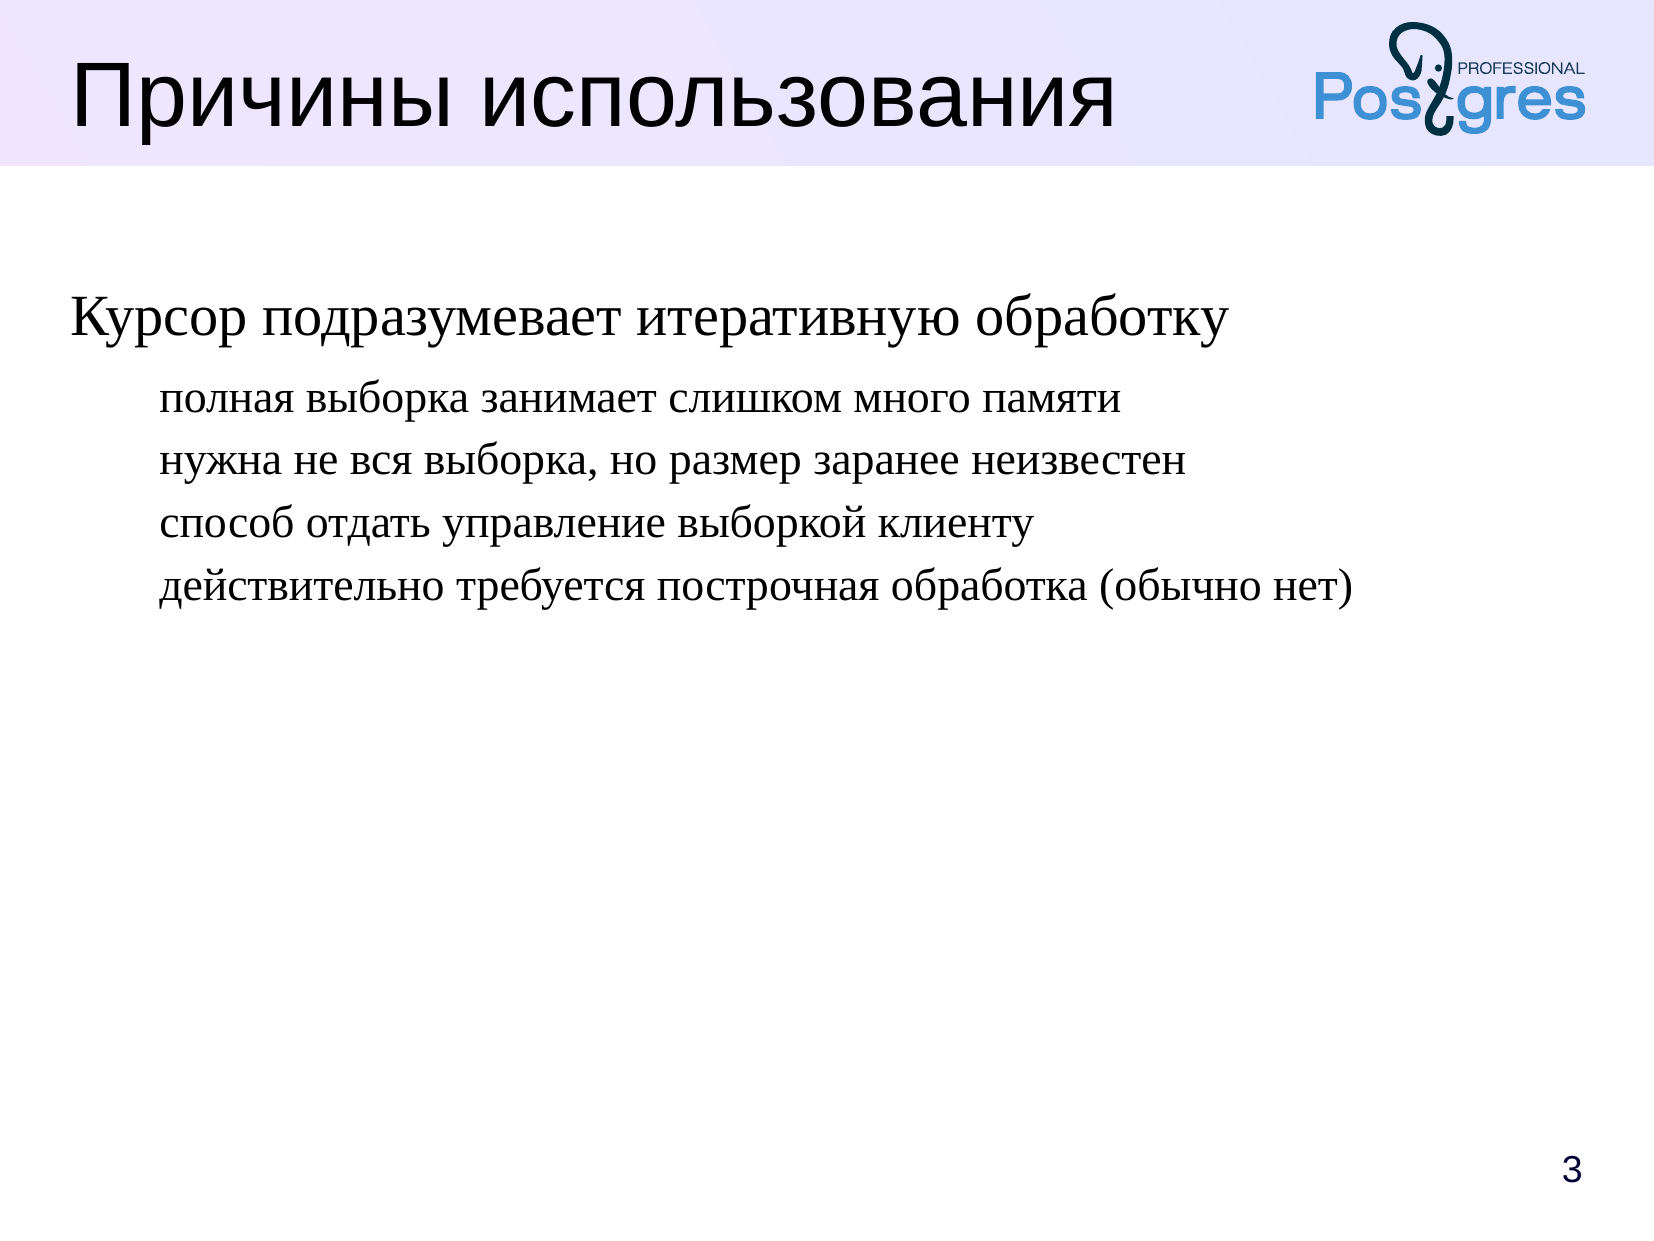

# Причины использования
Курсор подразумевает итеративную обработку
полная выборка занимает слишком много памяти
нужна не вся выборка, но размер заранее неизвестен
способ отдать управление выборкой клиенту
действительно требуется построчная обработка (обычно нет)